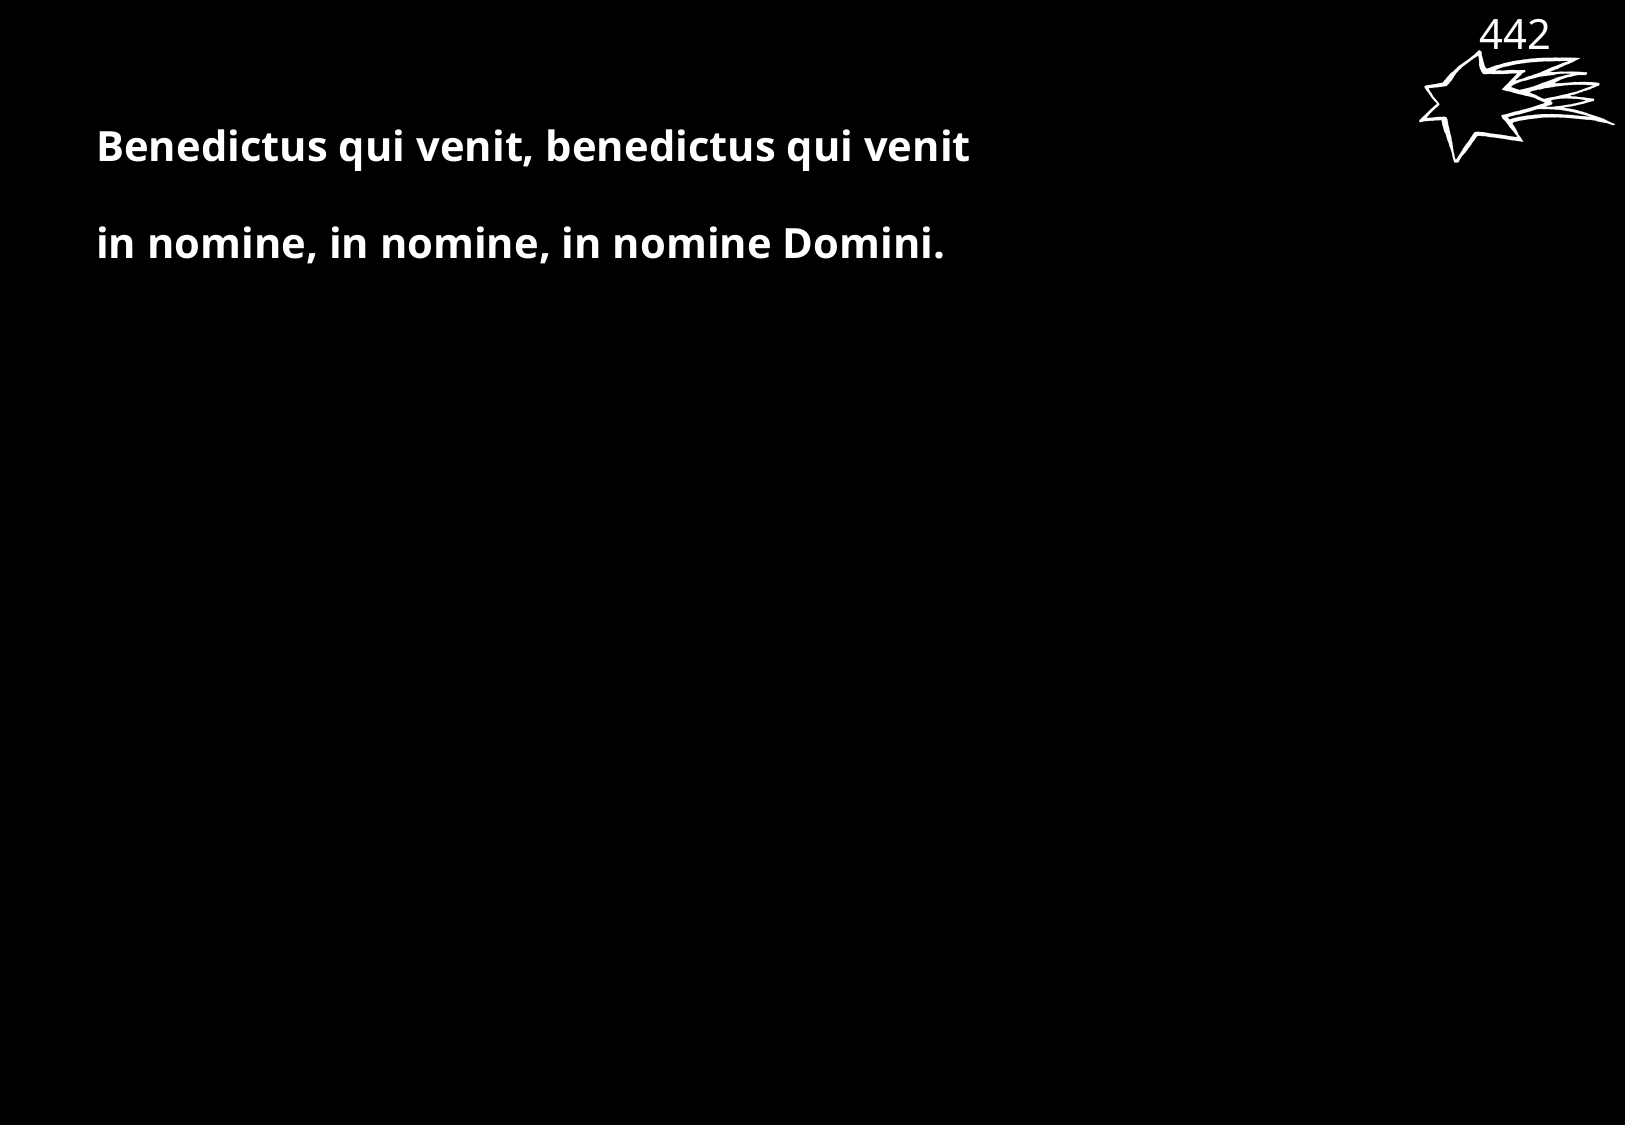

442
# Benedictus qui venit, benedictus qui venit
in nomine, in nomine, in nomine Domini.